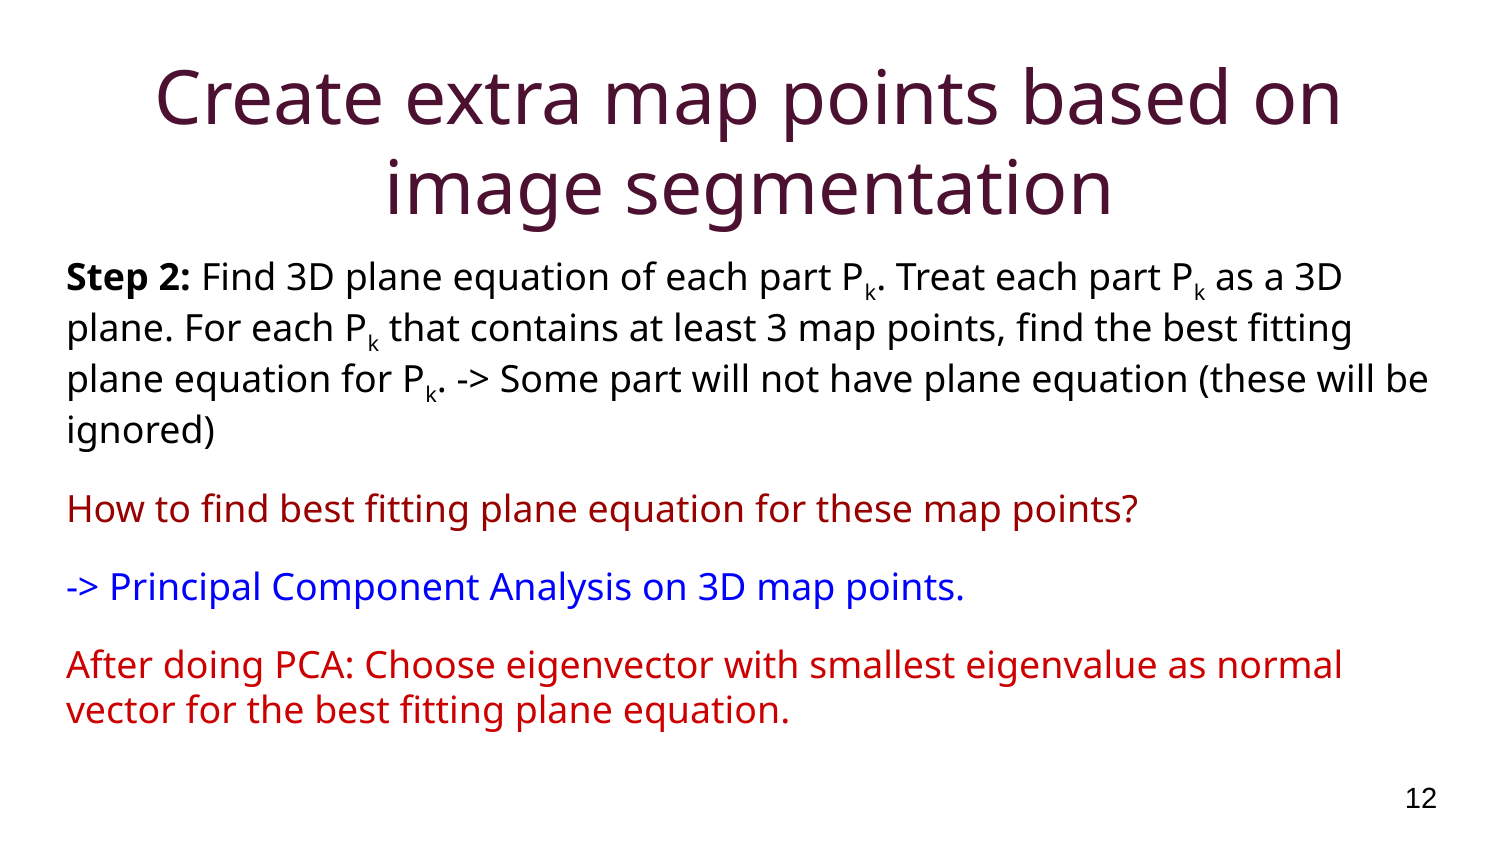

# Create extra map points based on image segmentation
Step 2: Find 3D plane equation of each part Pk. Treat each part Pk as a 3D plane. For each Pk that contains at least 3 map points, find the best fitting plane equation for Pk. -> Some part will not have plane equation (these will be ignored)
How to find best fitting plane equation for these map points?
-> Principal Component Analysis on 3D map points.
After doing PCA: Choose eigenvector with smallest eigenvalue as normal vector for the best fitting plane equation.